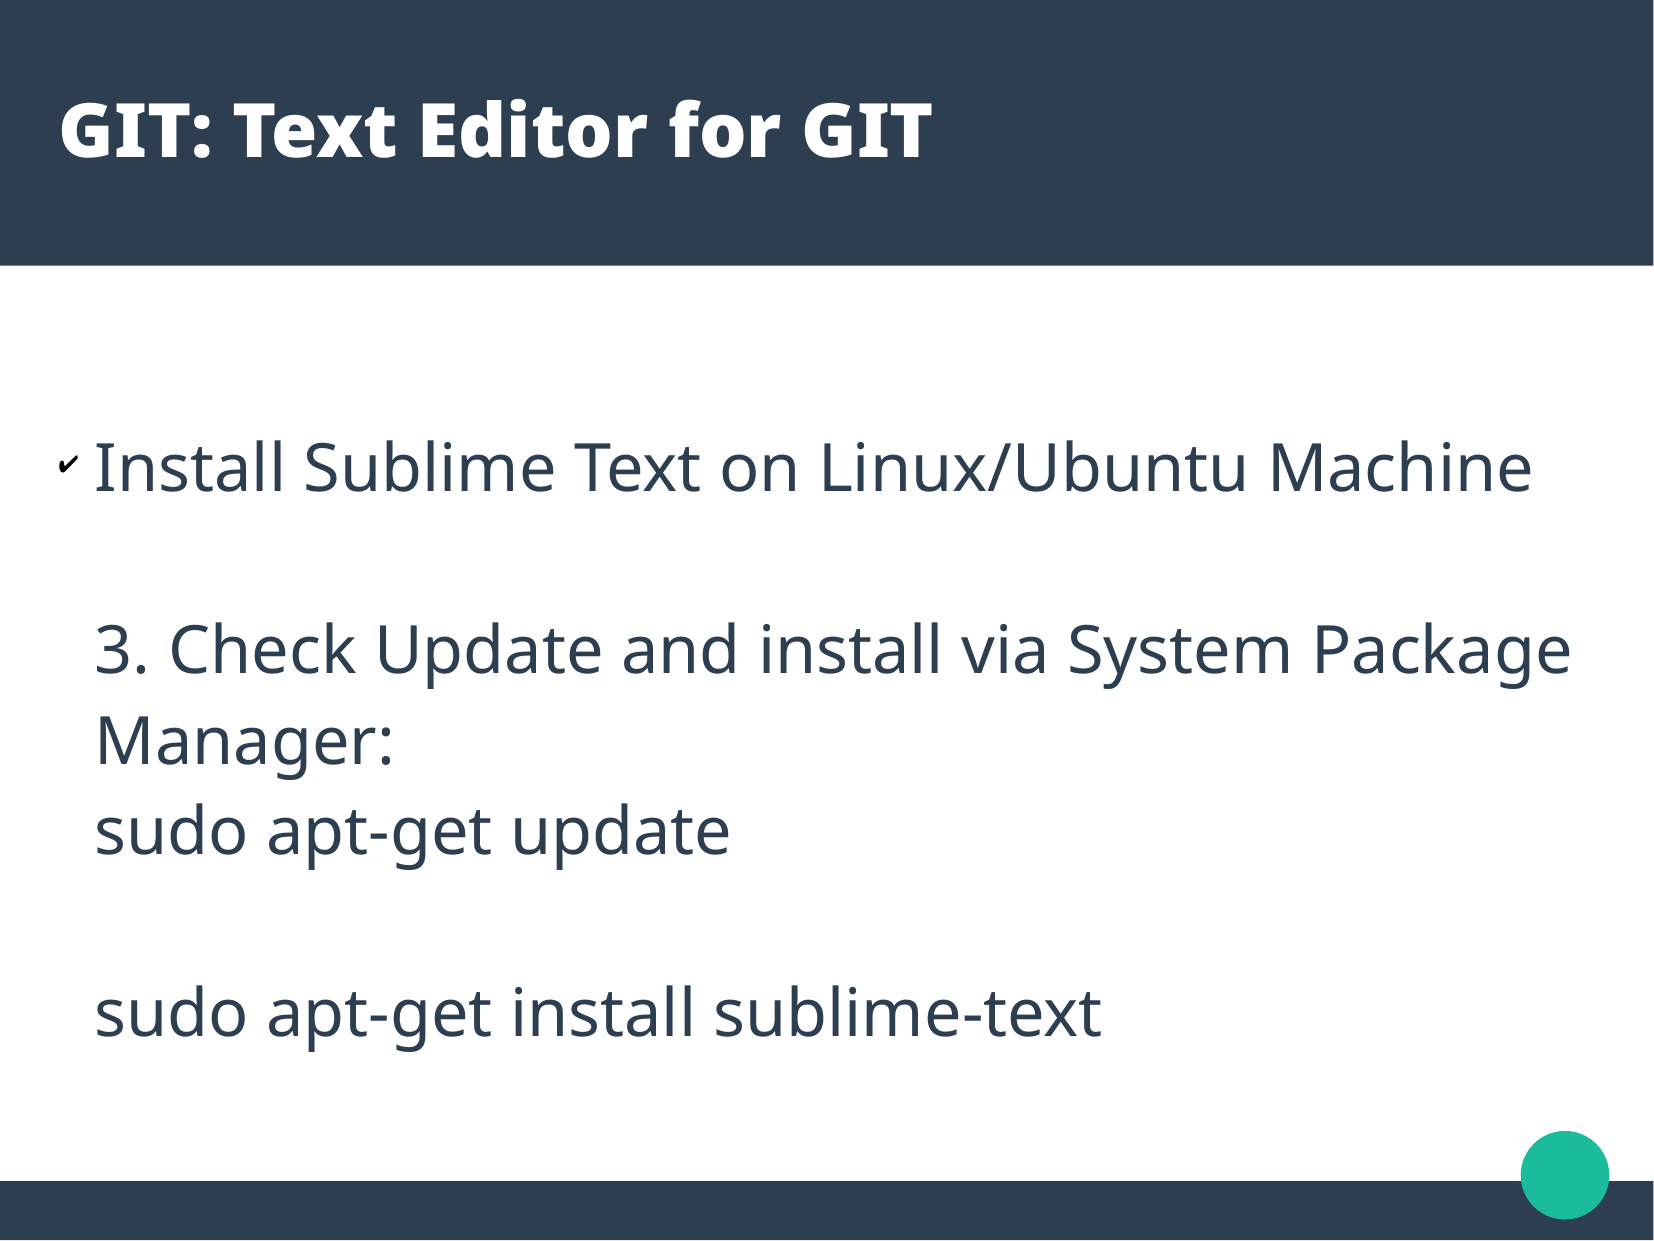

# GIT: Text Editor for GIT
Install Sublime Text on Linux/Ubuntu Machine
3. Check Update and install via System Package Manager:
sudo apt-get update
sudo apt-get install sublime-text